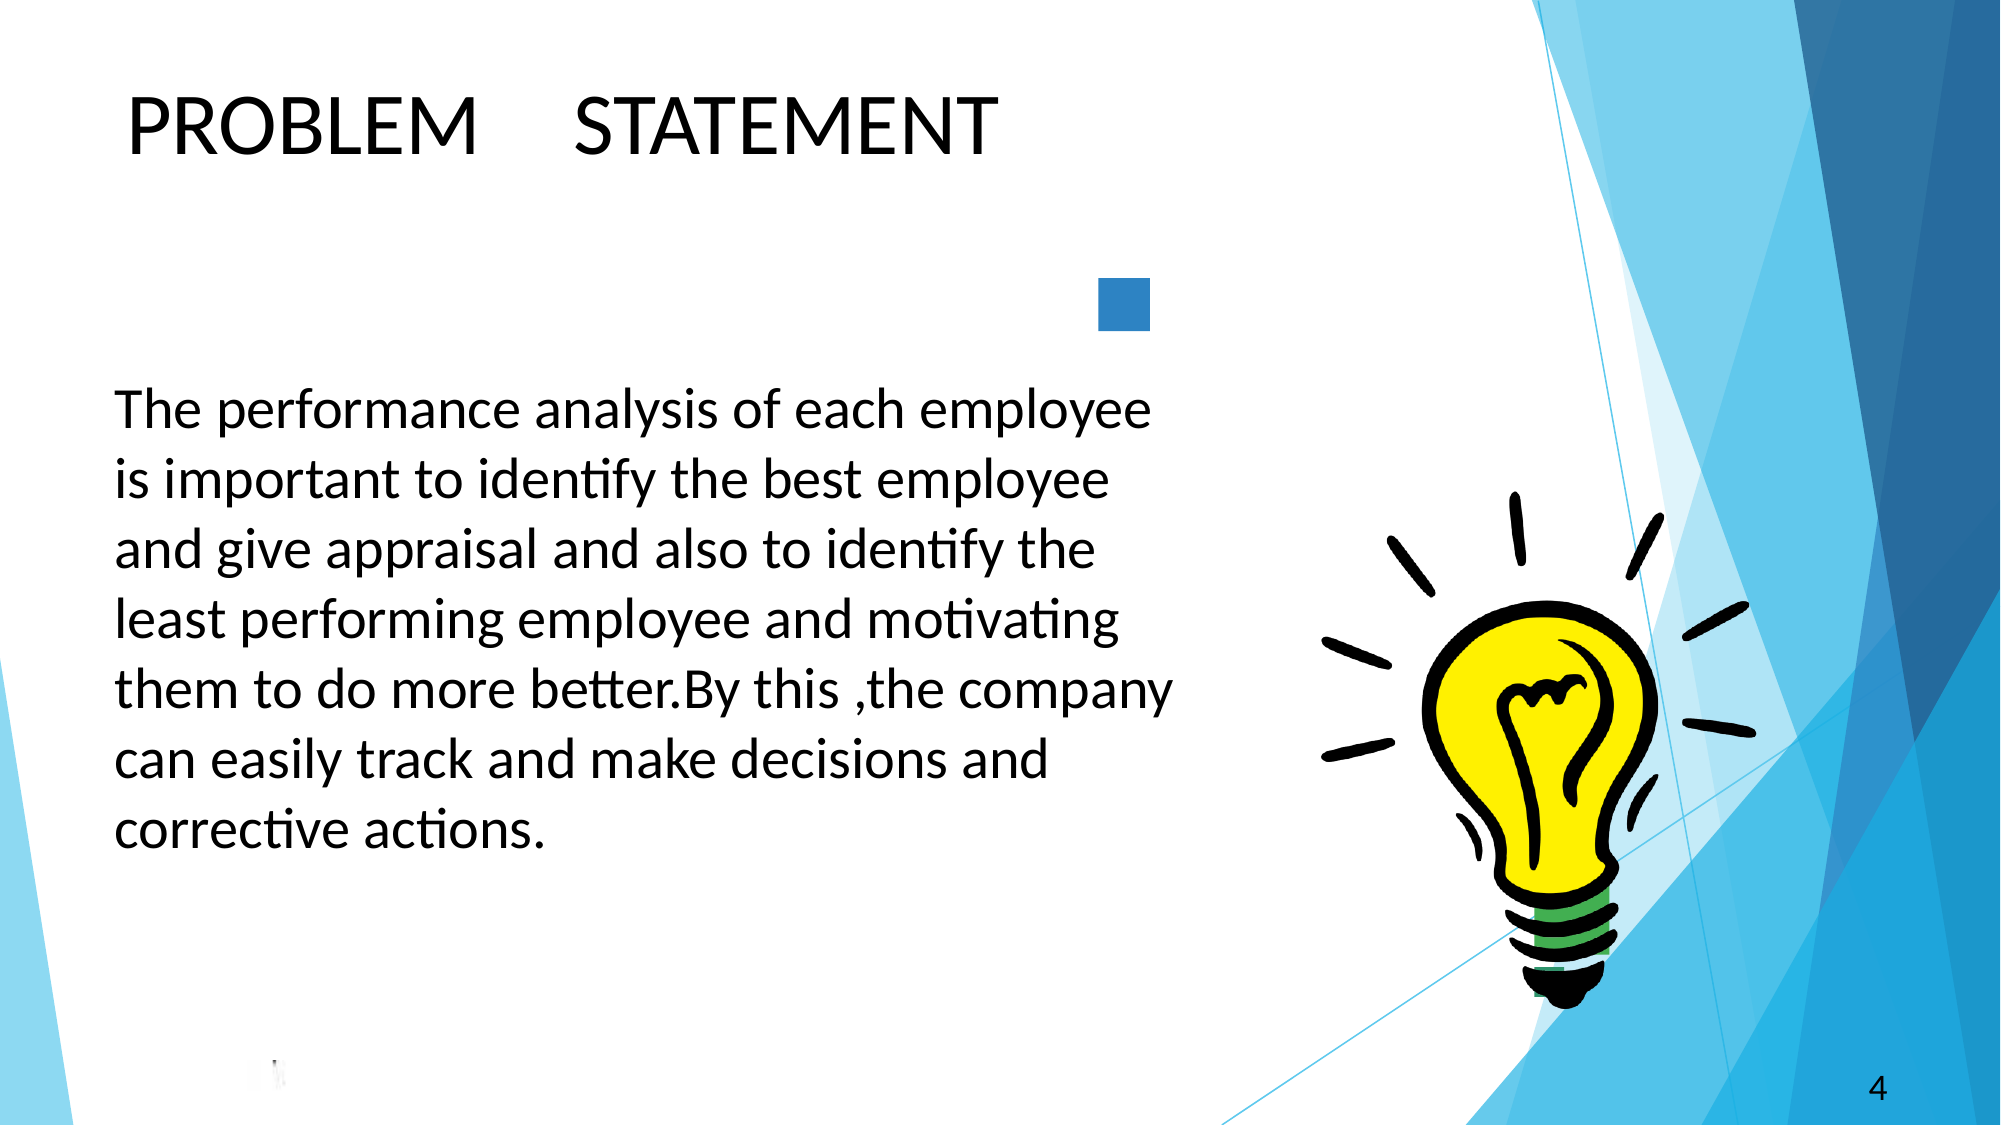

# PROBLEM	STATEMENT
The performance analysis of each employee is important to identify the best employee and give appraisal and also to identify the least performing employee and motivating them to do more better.By this ,the company can easily track and make decisions and corrective actions.